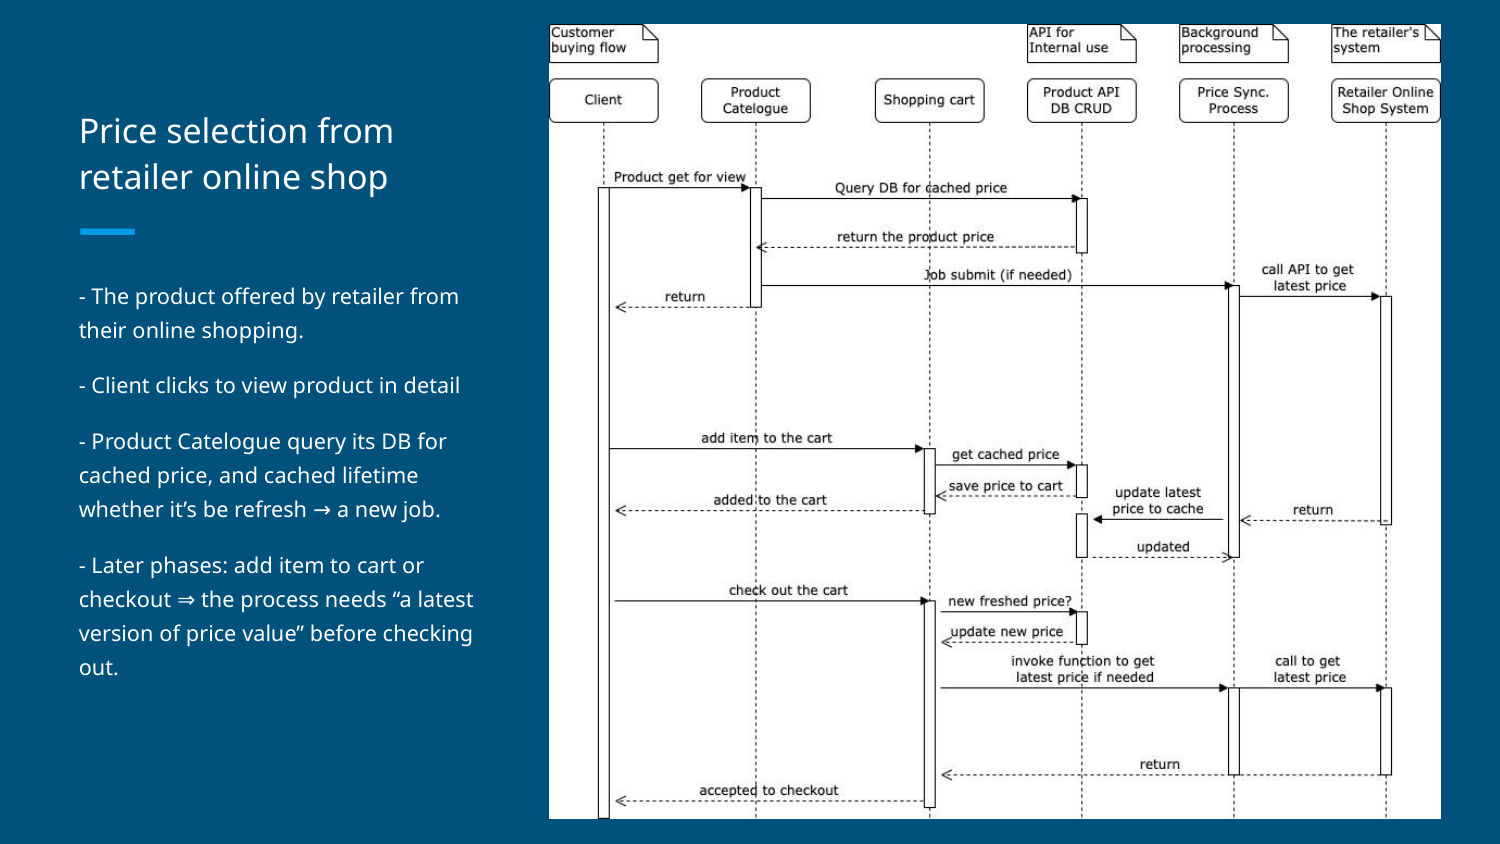

Price selection from retailer online shop
# - The product offered by retailer from their online shopping.
- Client clicks to view product in detail
- Product Catelogue query its DB for cached price, and cached lifetime whether it’s be refresh → a new job.
- Later phases: add item to cart or checkout ⇒ the process needs “a latest version of price value” before checking out.